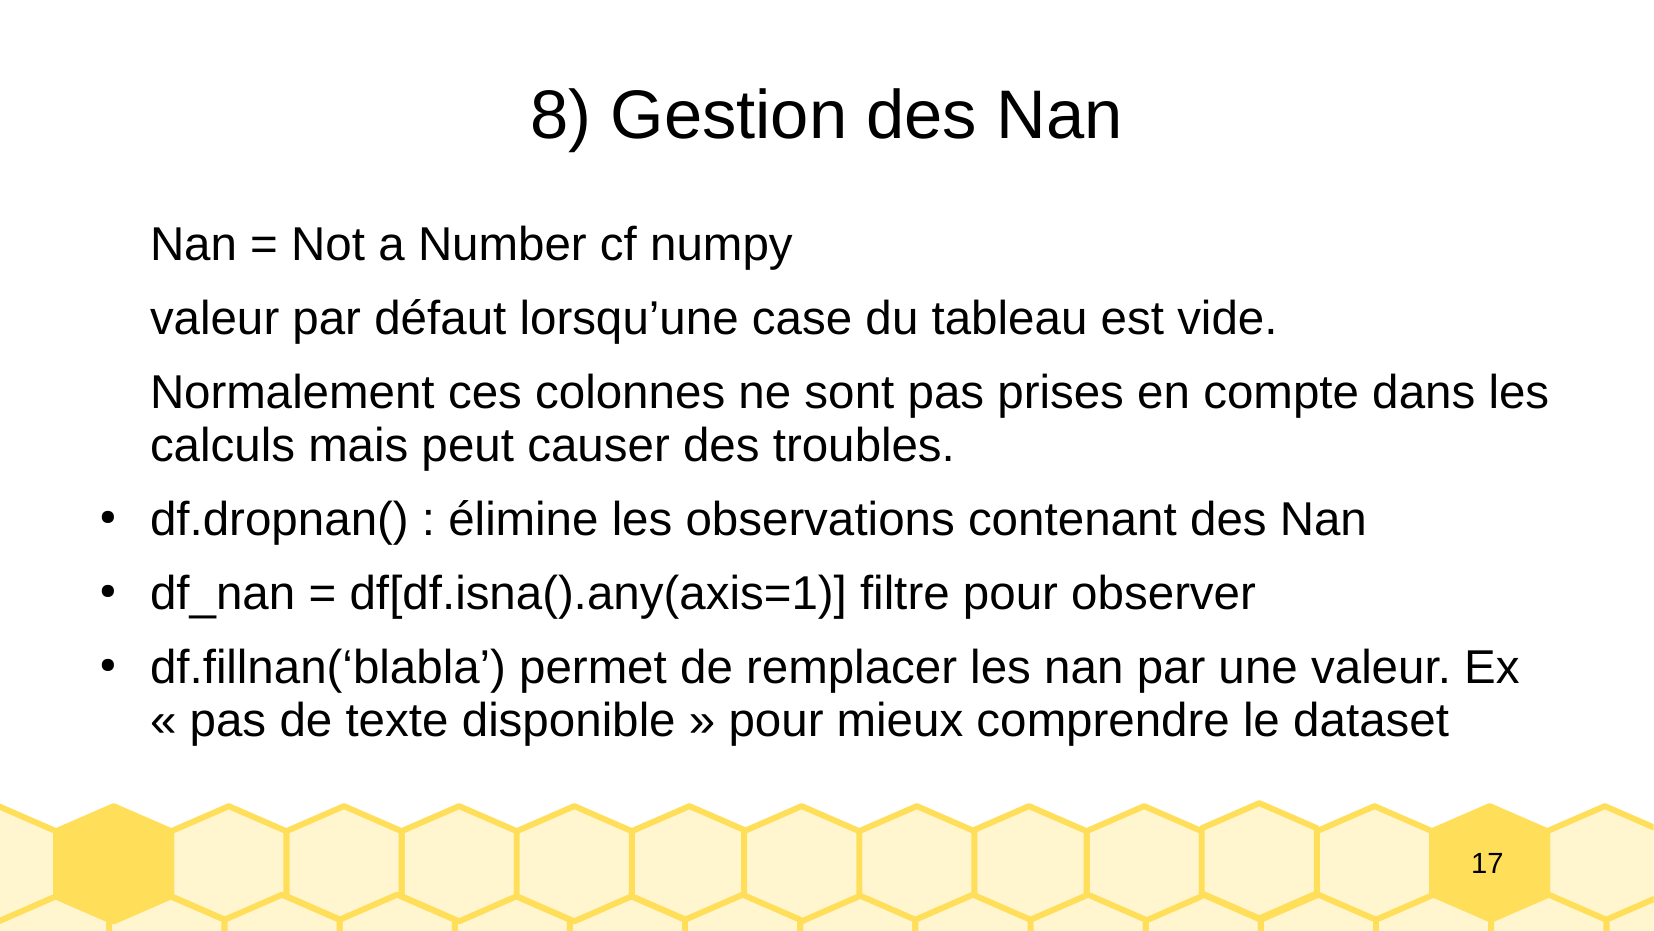

# 8) Gestion des Nan
Nan = Not a Number cf numpy
valeur par défaut lorsqu’une case du tableau est vide.
Normalement ces colonnes ne sont pas prises en compte dans les calculs mais peut causer des troubles.
df.dropnan() : élimine les observations contenant des Nan
df_nan = df[df.isna().any(axis=1)] filtre pour observer
df.fillnan(‘blabla’) permet de remplacer les nan par une valeur. Ex « pas de texte disponible » pour mieux comprendre le dataset